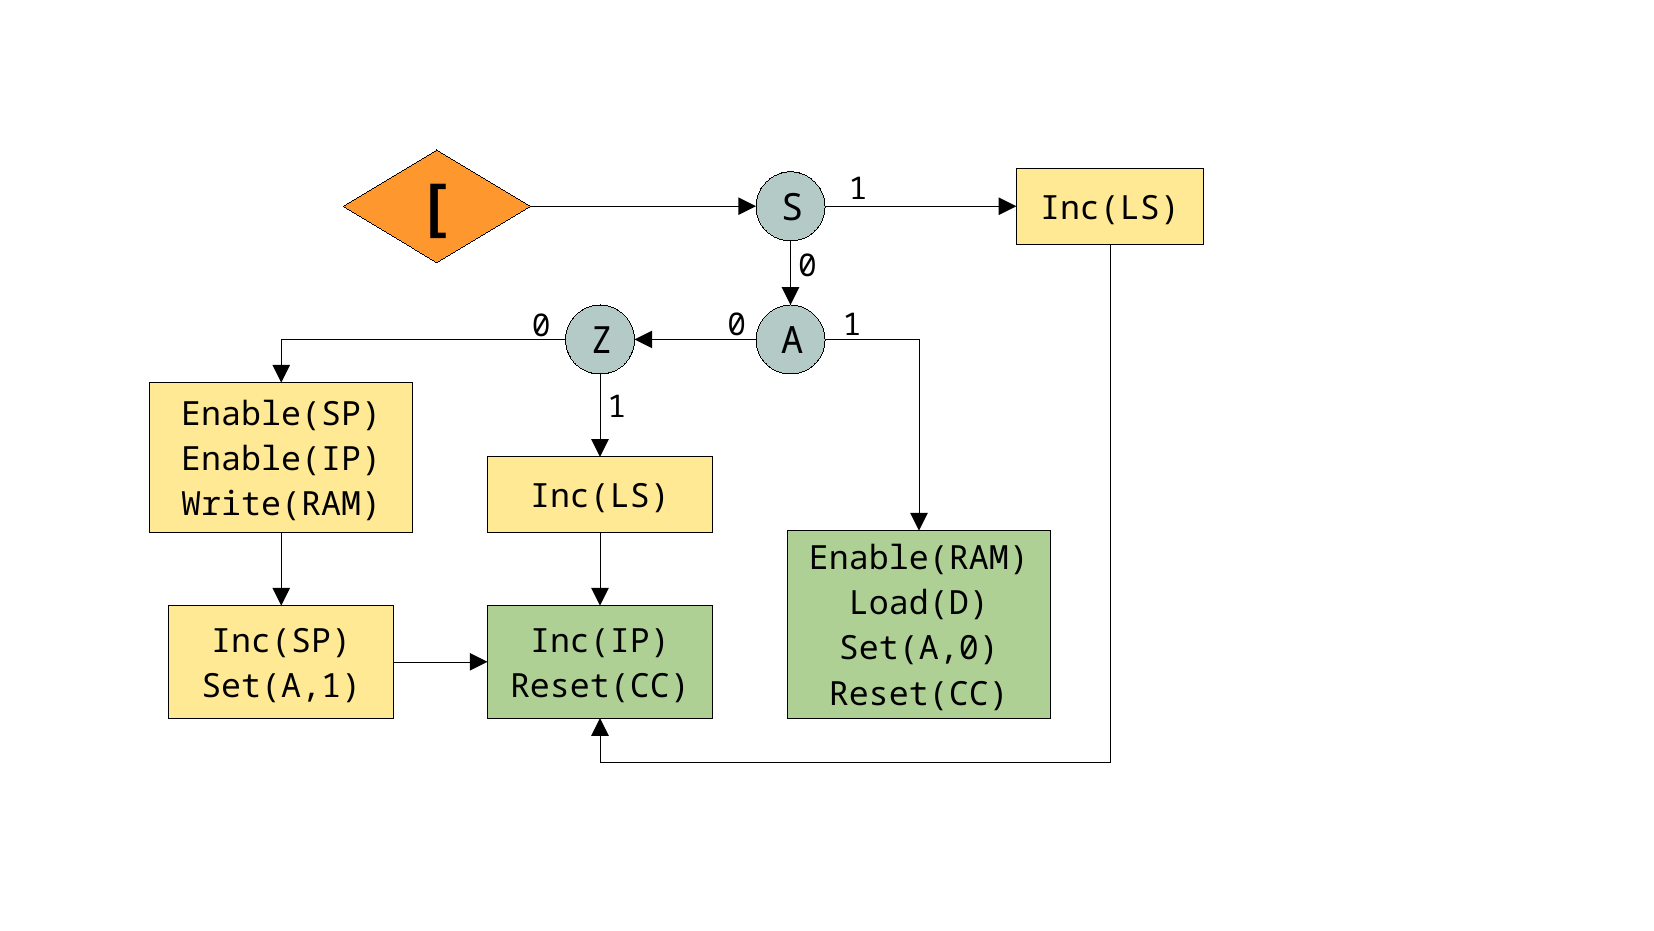

[
1
Inc(LS)
S
0
0
1
0
Z
A
1
Enable(SP)
Enable(IP)
Write(RAM)
Inc(LS)
Enable(RAM)
Load(D)
Set(A,0)
Reset(CC)
Inc(SP)
Set(A,1)
Inc(IP)
Reset(CC)